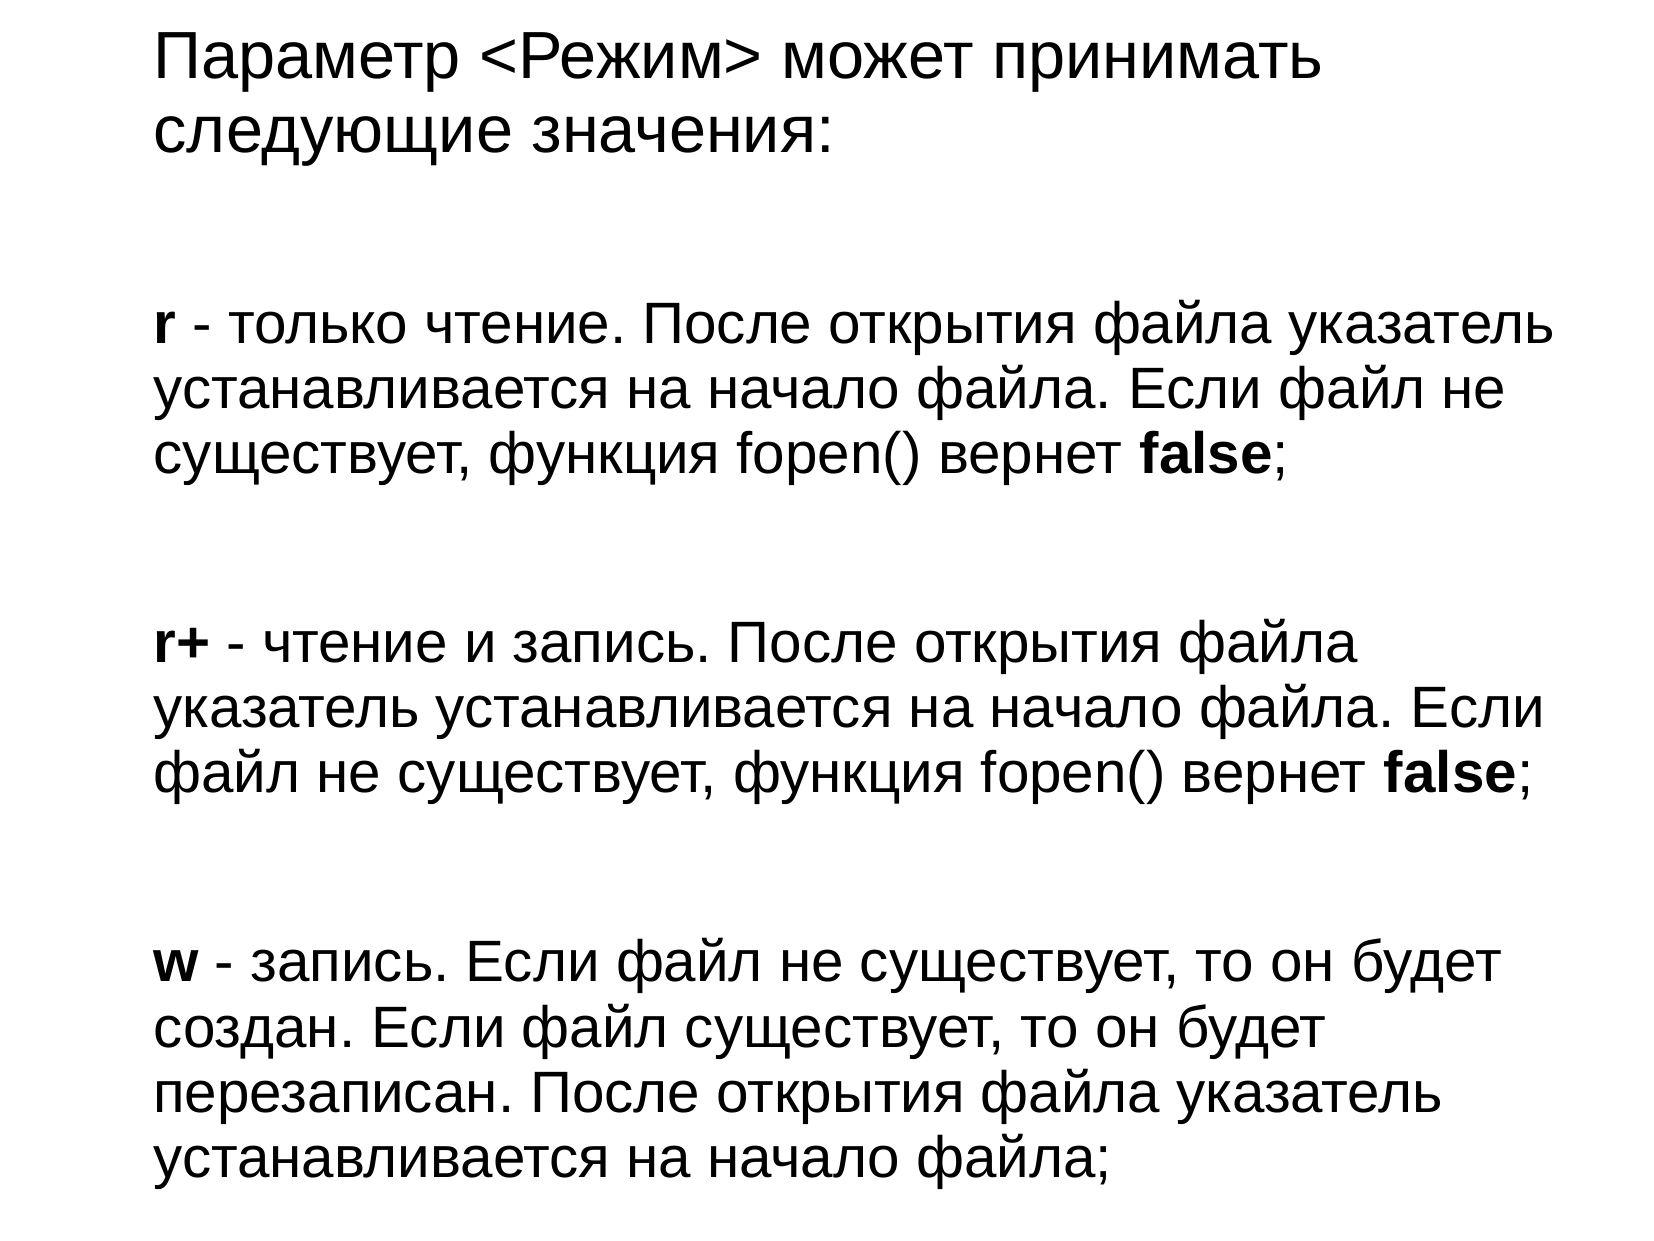

# Параметр <Режим> может принимать следующие значения:
r - только чтение. После открытия файла указатель устанавливается на начало файла. Если файл не существует, функция fopen() вернет false;
r+ - чтение и запись. После открытия файла указатель устанавливается на начало файла. Если файл не существует, функция fopen() вернет false;
w - запись. Если файл не существует, то он будет создан. Если файл существует, то он будет перезаписан. После открытия файла указатель устанавливается на начало файла;